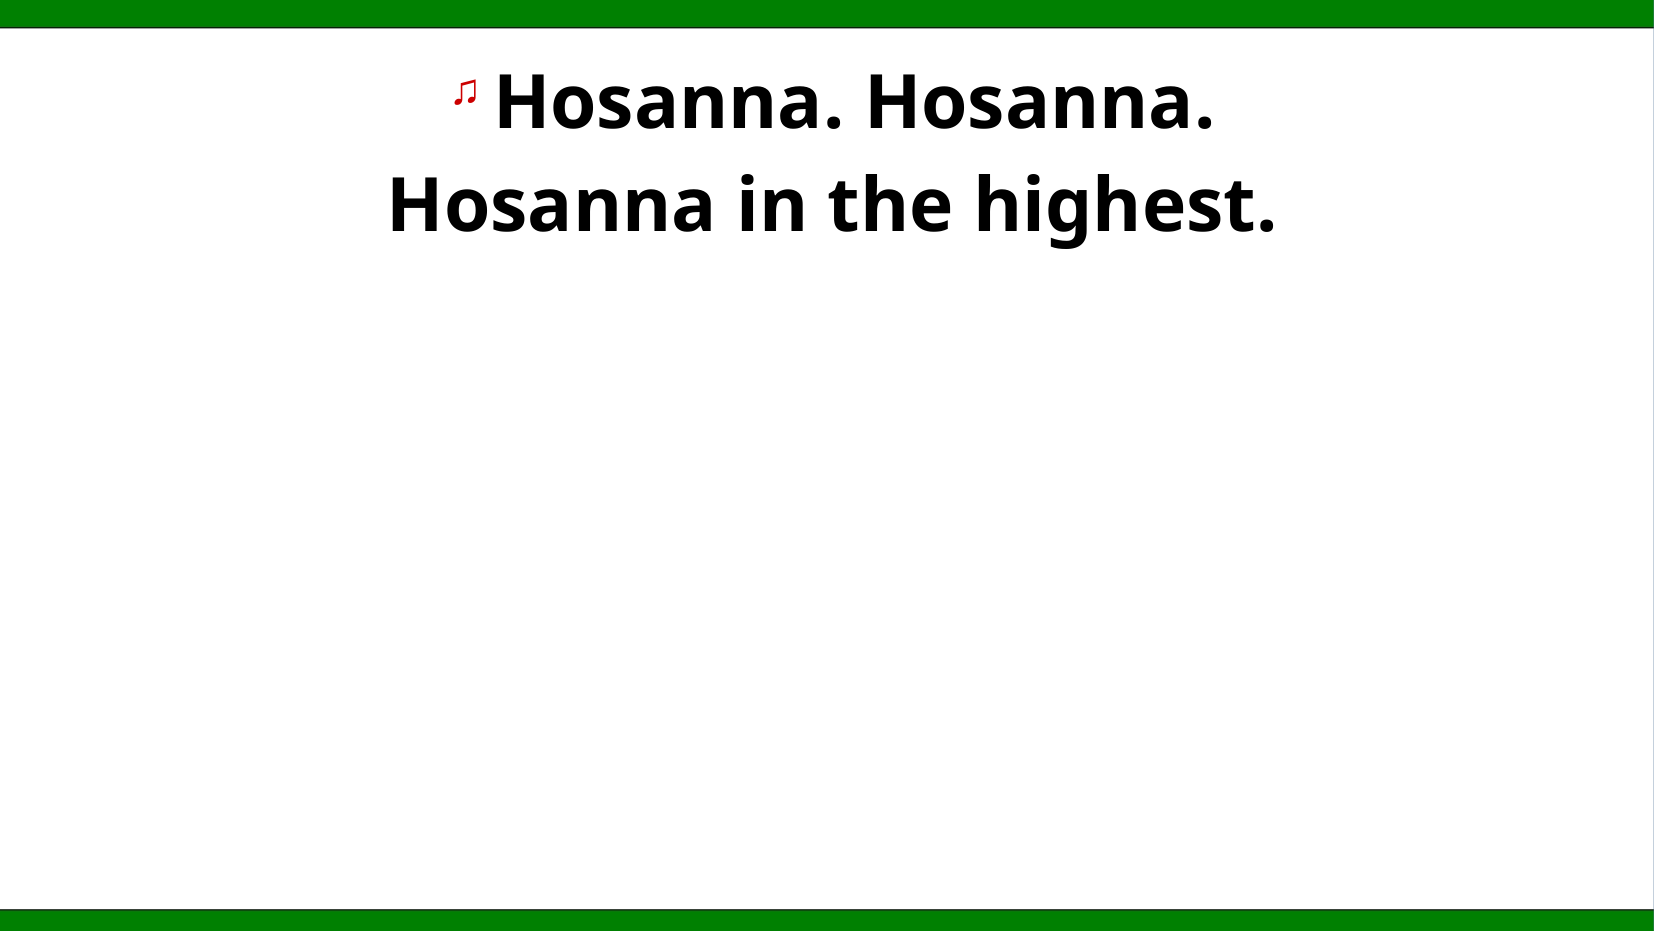

♫ Hosanna. Hosanna.
Hosanna in the highest.